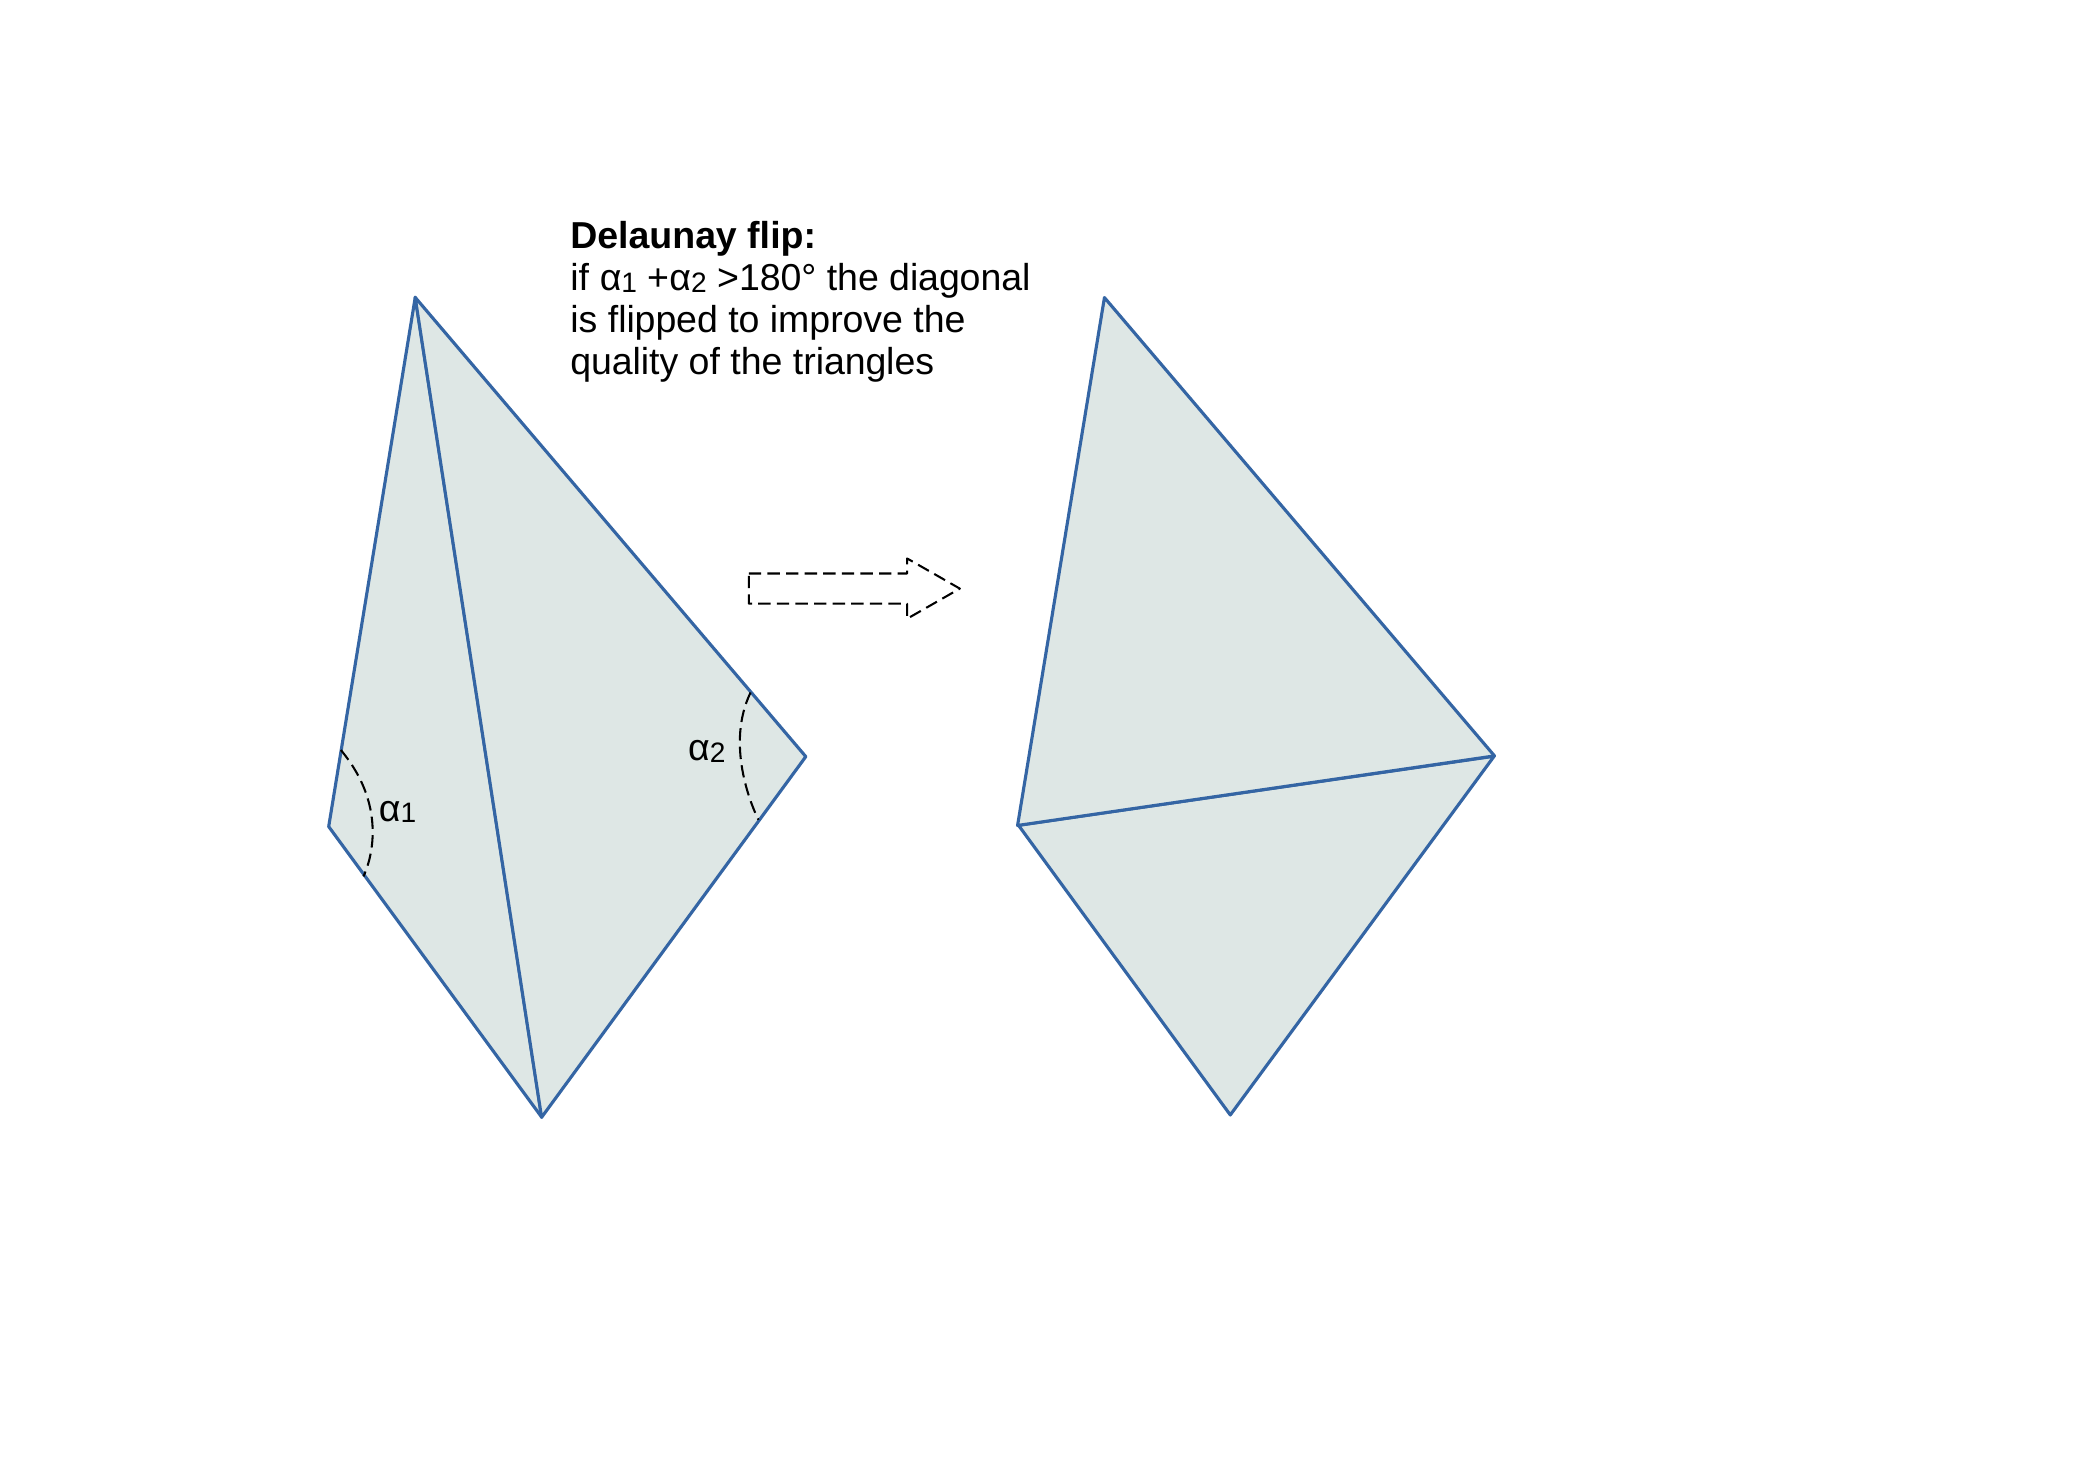

Delaunay flip:
if α1 +α2 >180° the diagonal is flipped to improve the quality of the triangles
α2
α1